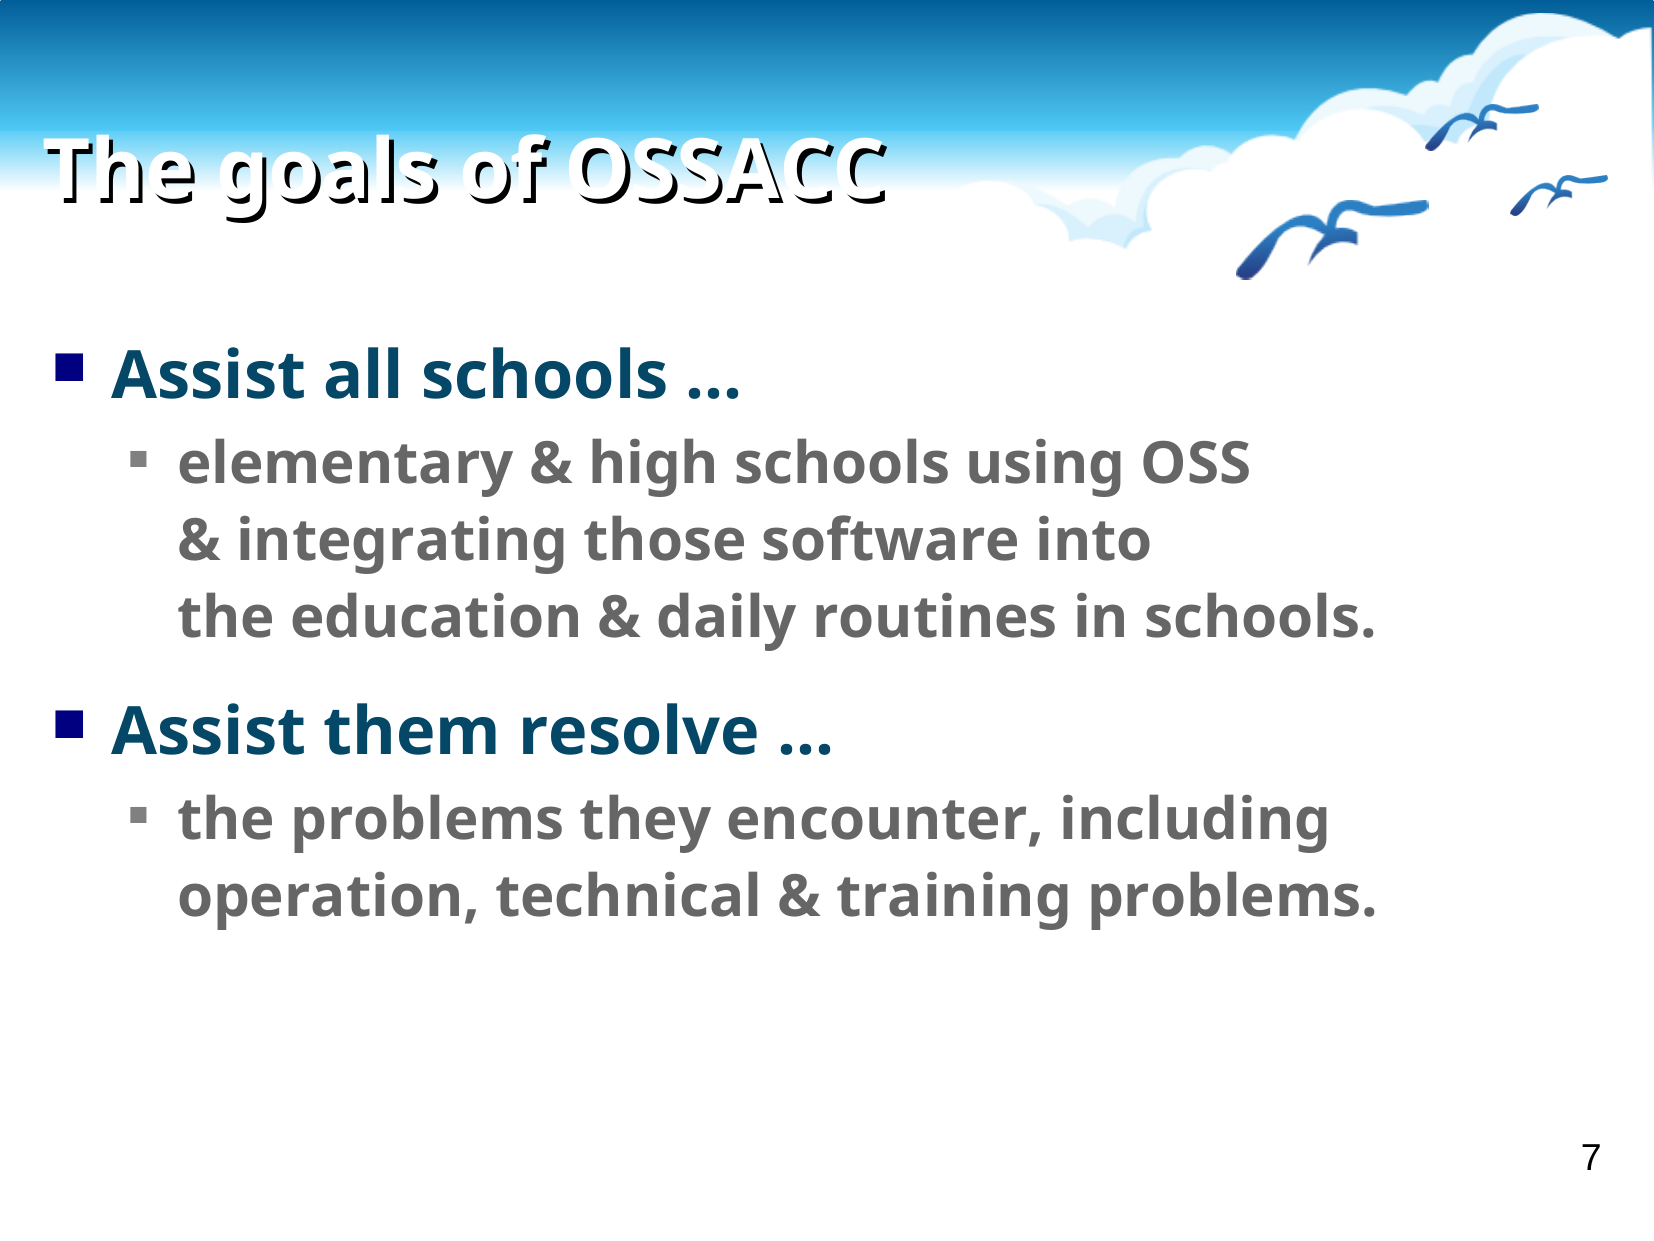

# The goals of OSSACC
Assist all schools ...
elementary & high schools using OSS
& integrating those software into
the education & daily routines in schools.
Assist them resolve ...
the problems they encounter, including operation, technical & training problems.
7